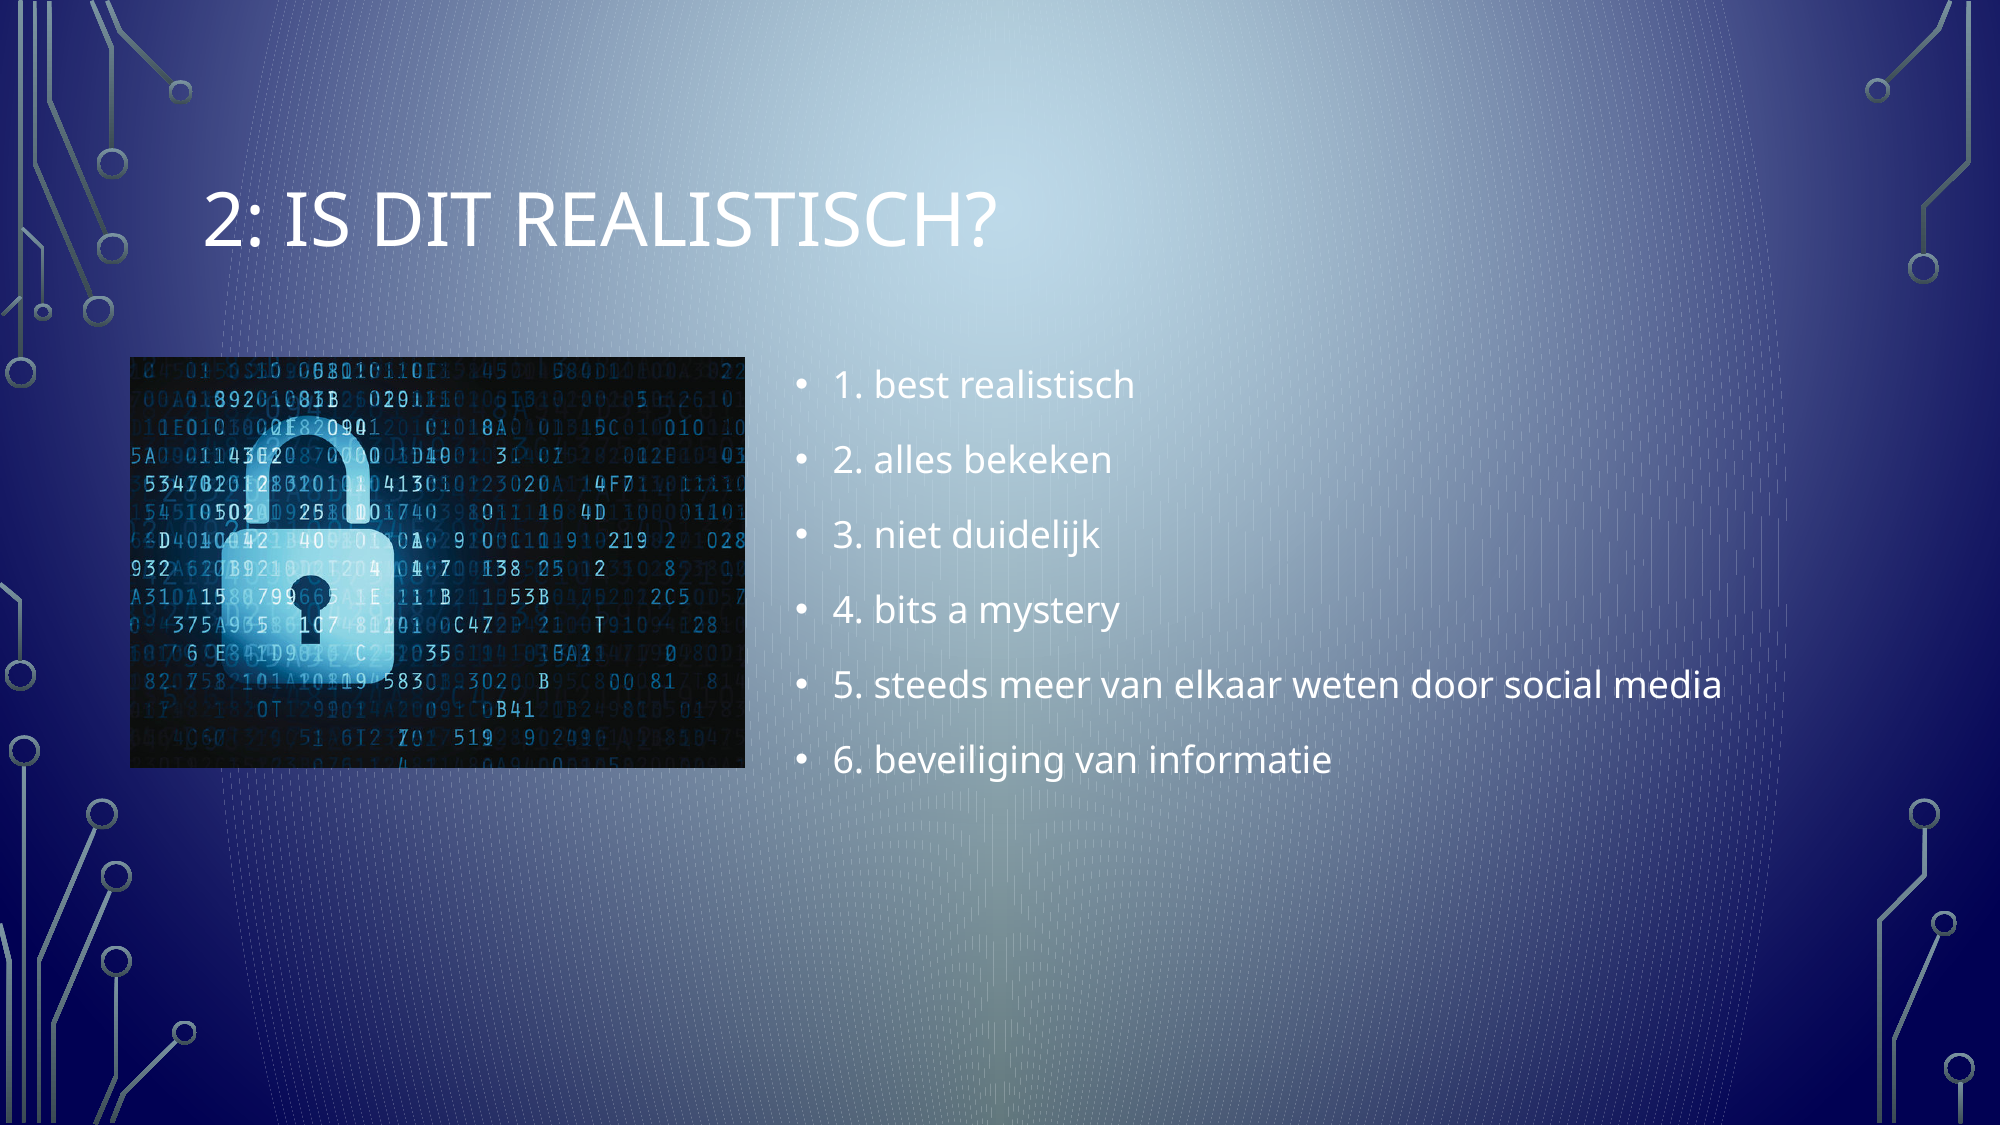

# 2: IS DIT REALISTISCH?
1. best realistisch
2. alles bekeken
3. niet duidelijk
4. bits a mystery
5. steeds meer van elkaar weten door social media
6. beveiliging van informatie